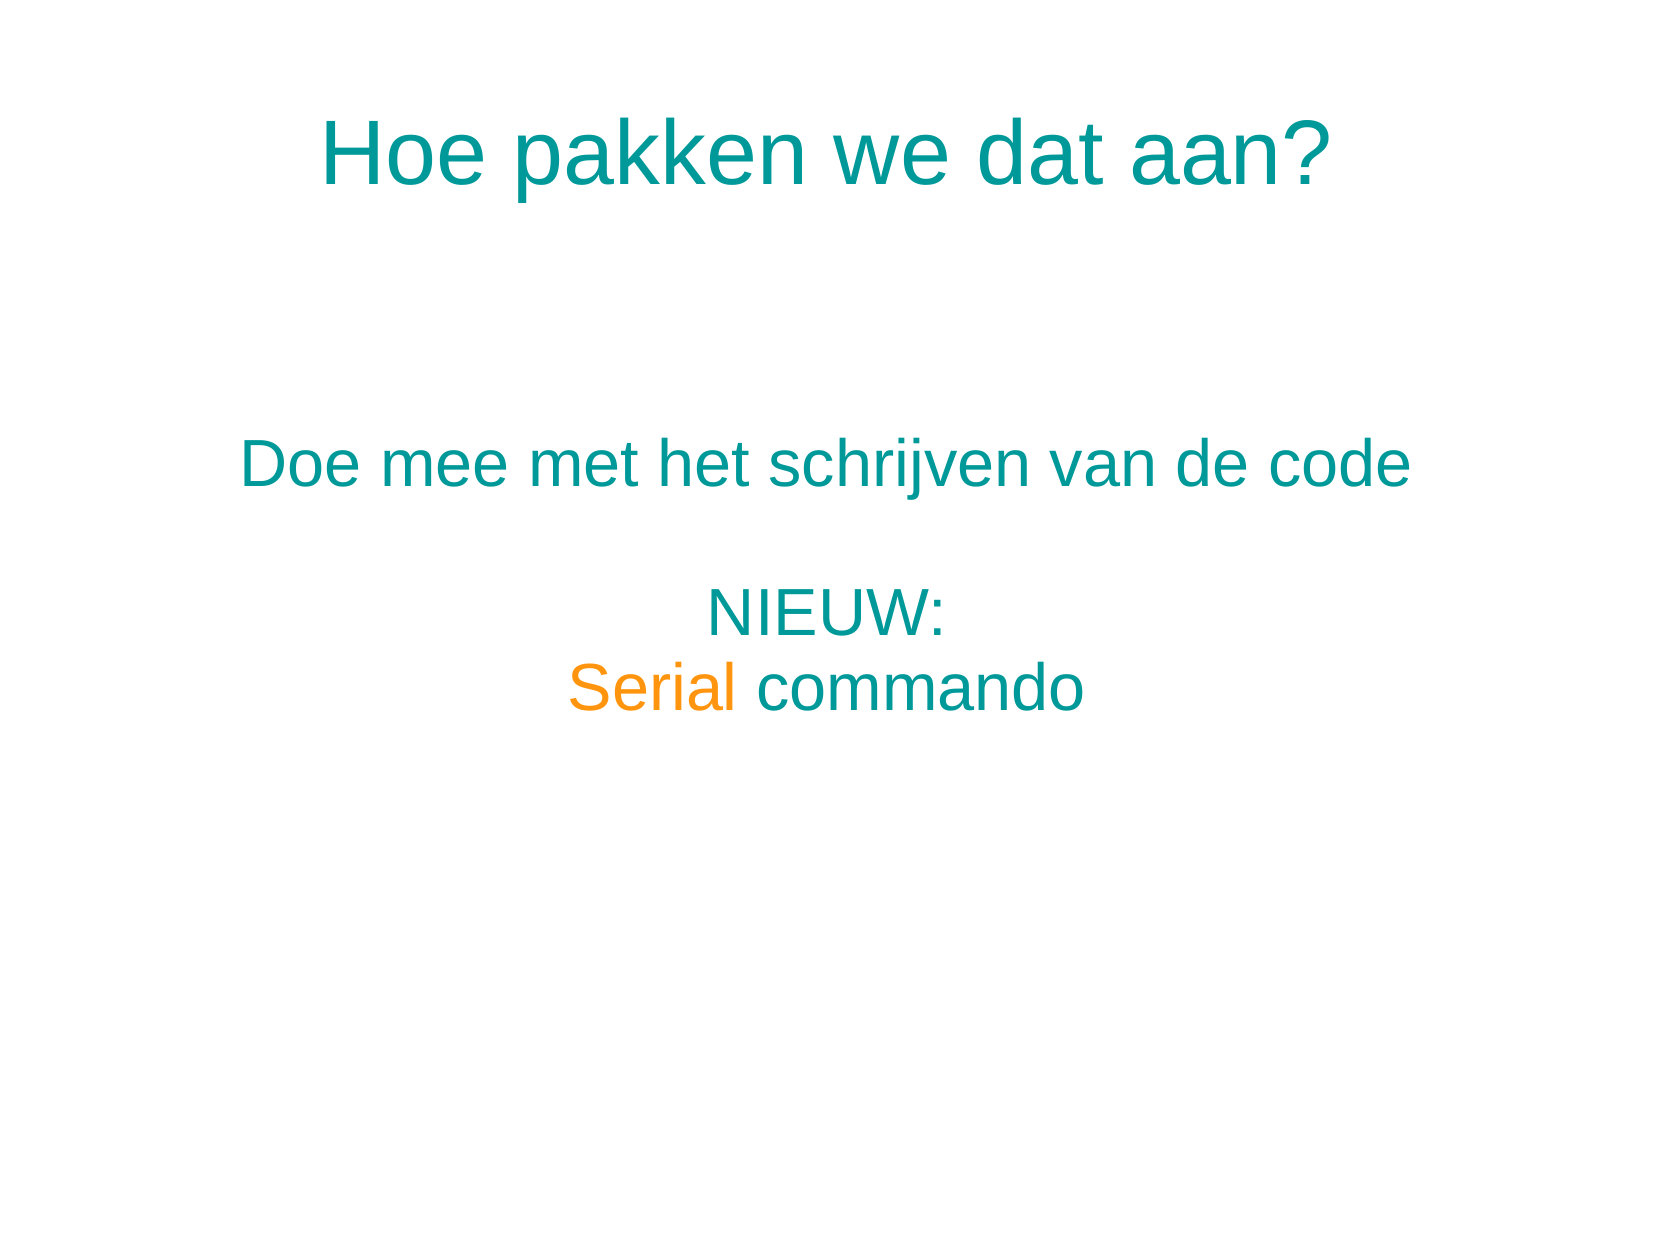

# Hoe pakken we dat aan?
Doe mee met het schrijven van de code
NIEUW:
Serial commando